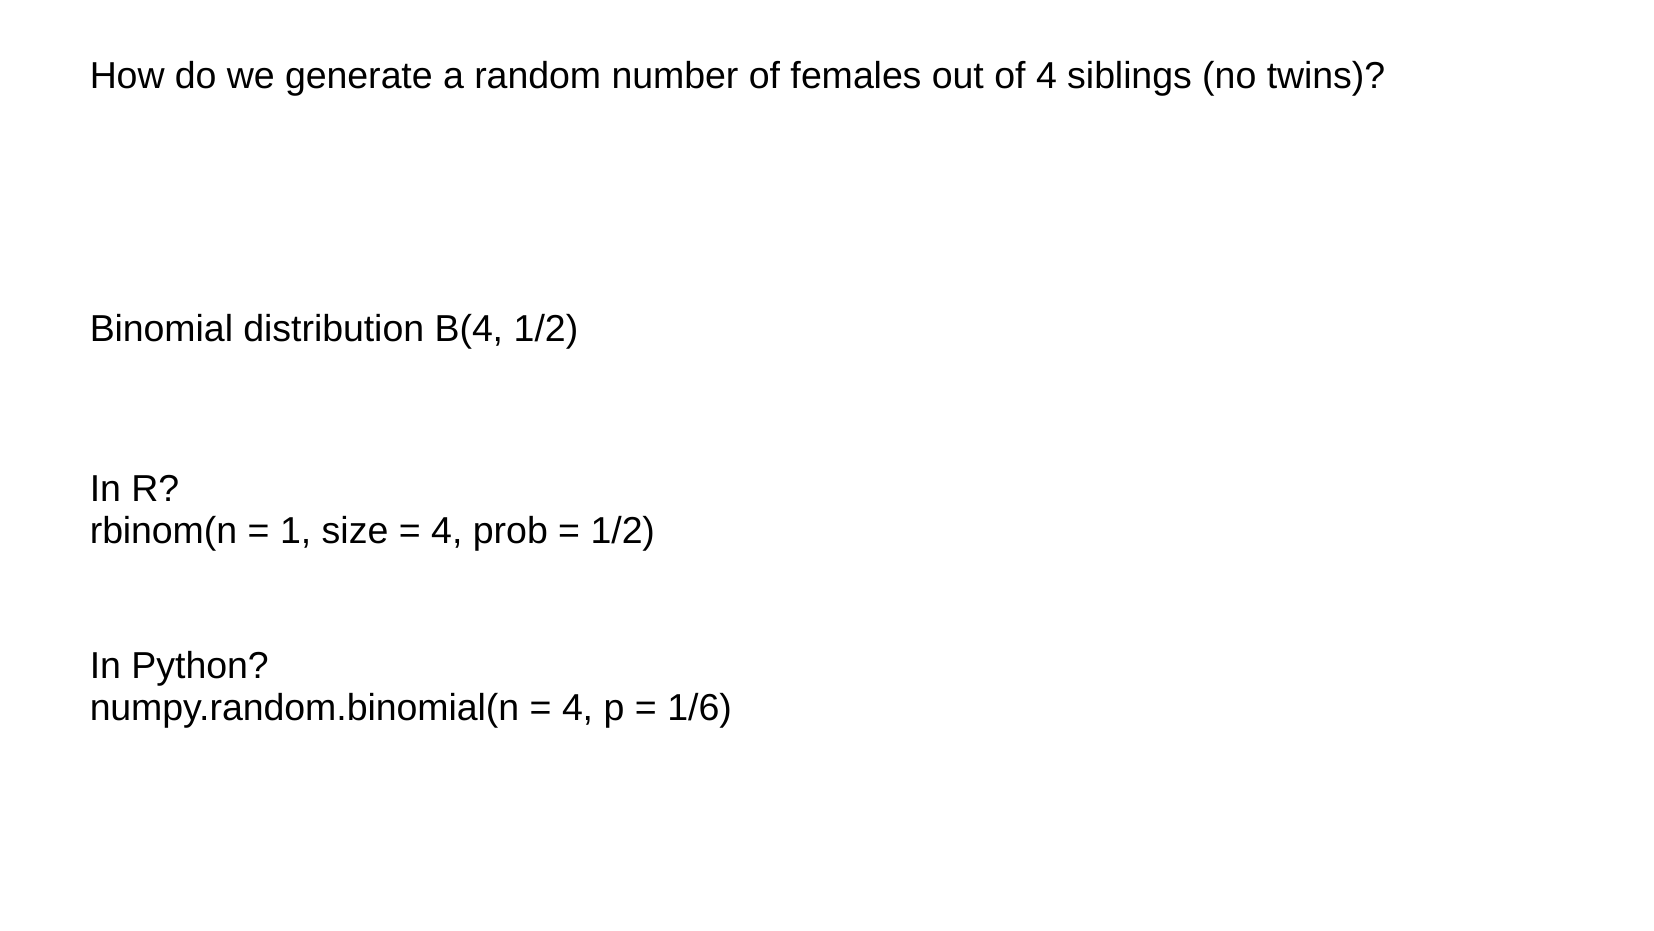

How do we generate a random number of females out of 4 siblings (no twins)?
Binomial distribution B(4, 1/2)
In R?
rbinom(n = 1, size = 4, prob = 1/2)
In Python?
numpy.random.binomial(n = 4, p = 1/6)